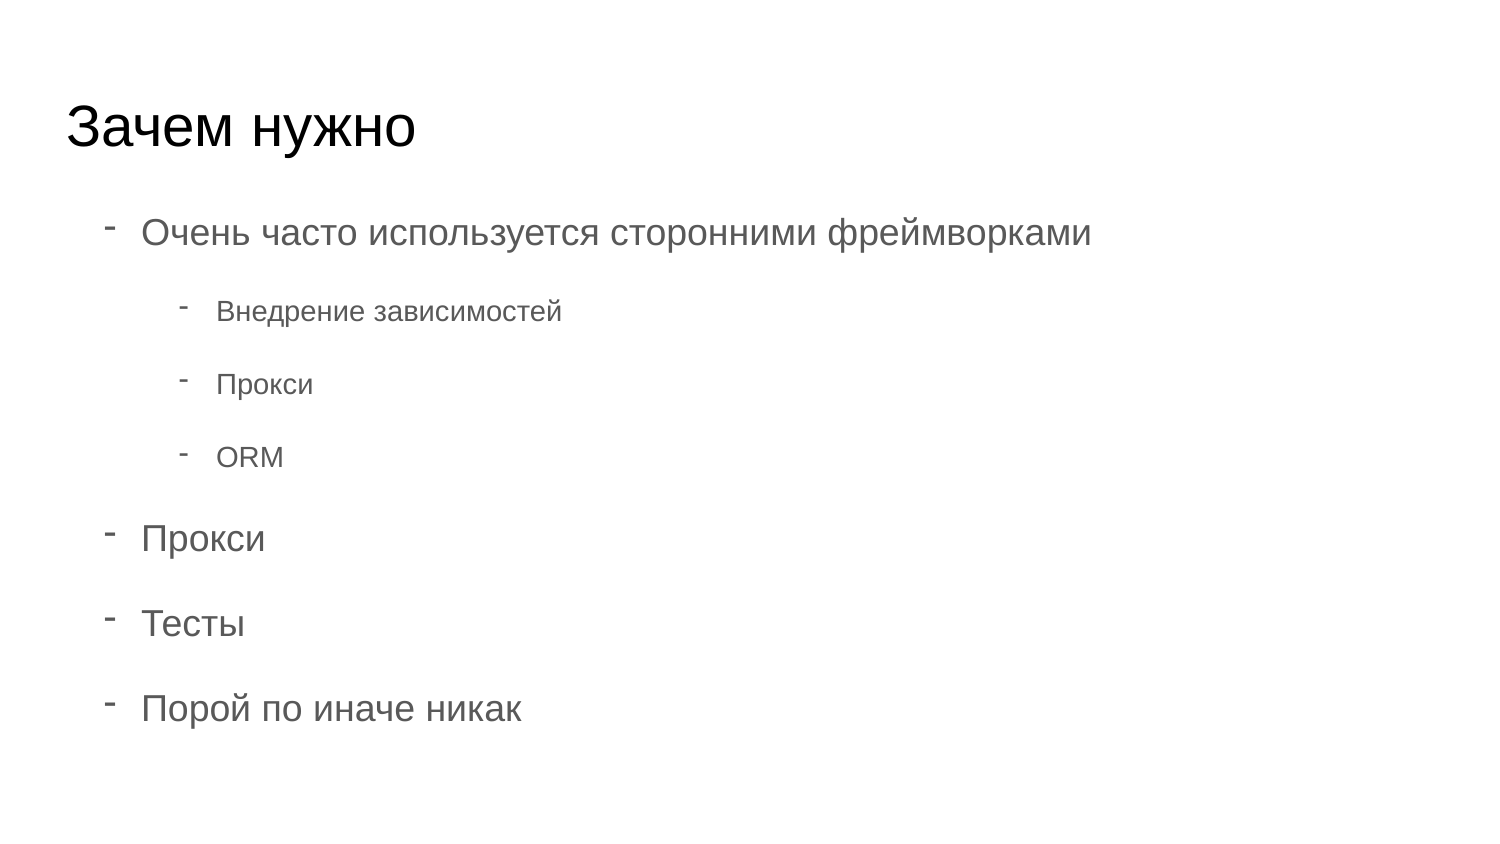

# Зачем нужно
Очень часто используется сторонними фреймворками
Внедрение зависимостей
Прокси
ORM
Прокси
Тесты
Порой по иначе никак